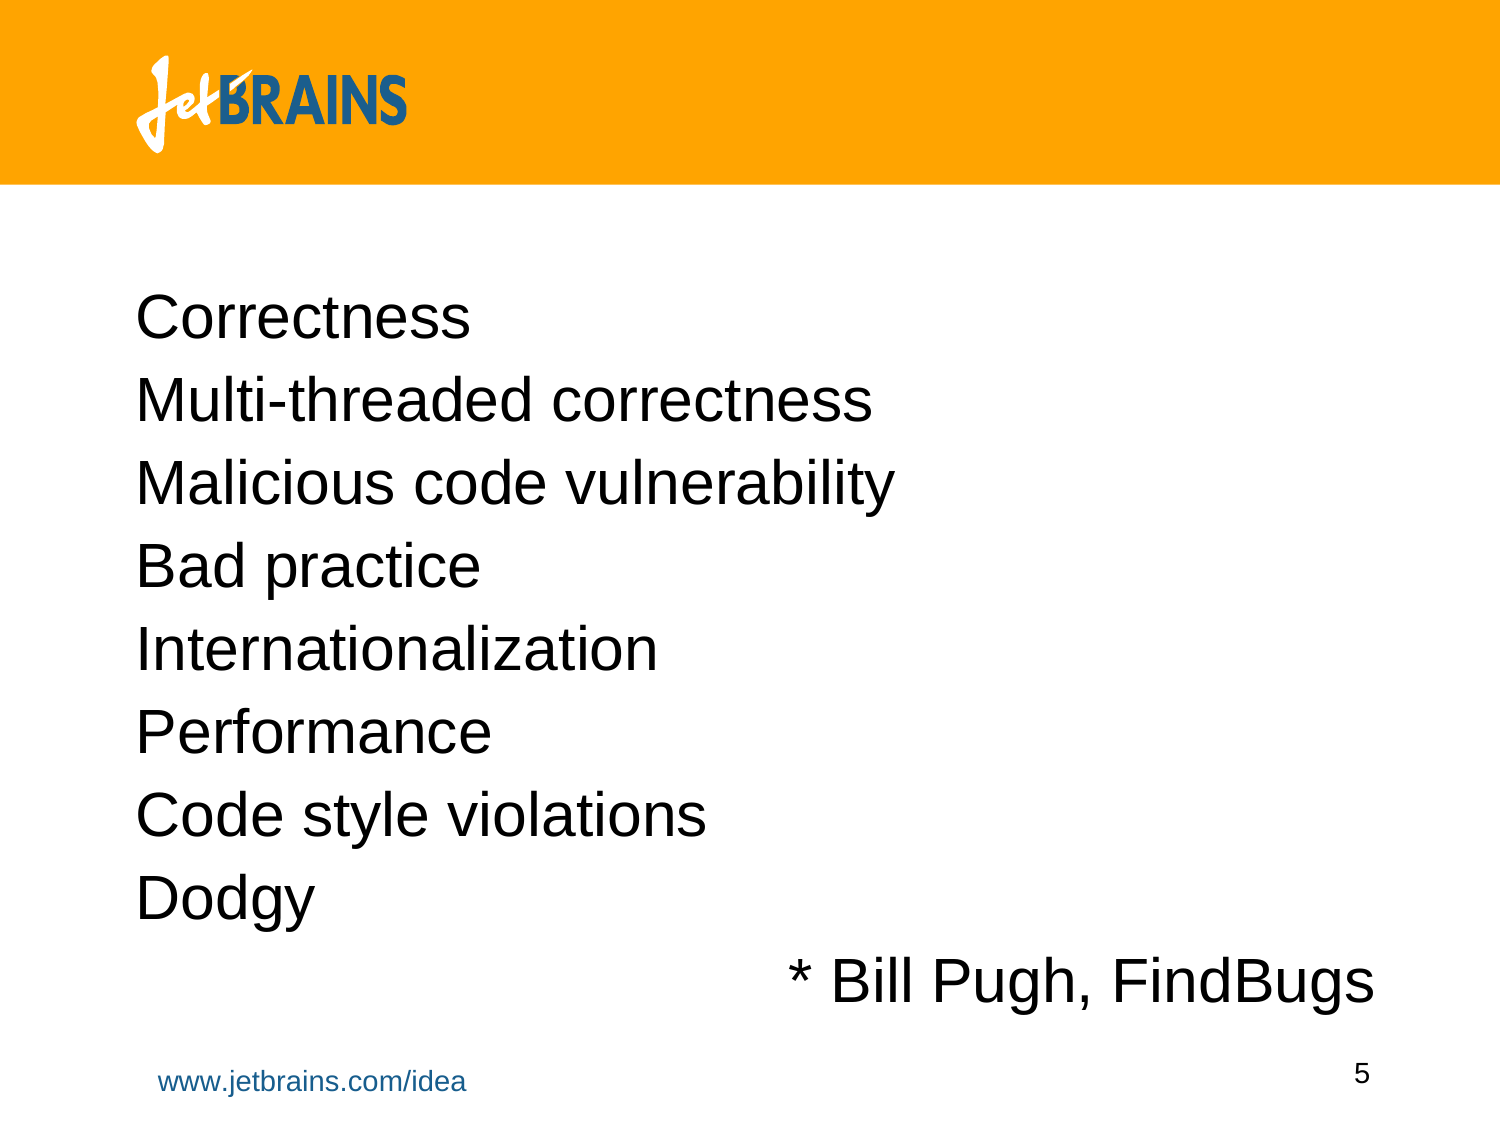

# Correctness
Multi-threaded correctness
Malicious code vulnerability
Bad practice
Internationalization
Performance
Code style violations
Dodgy
 * Bill Pugh, FindBugs